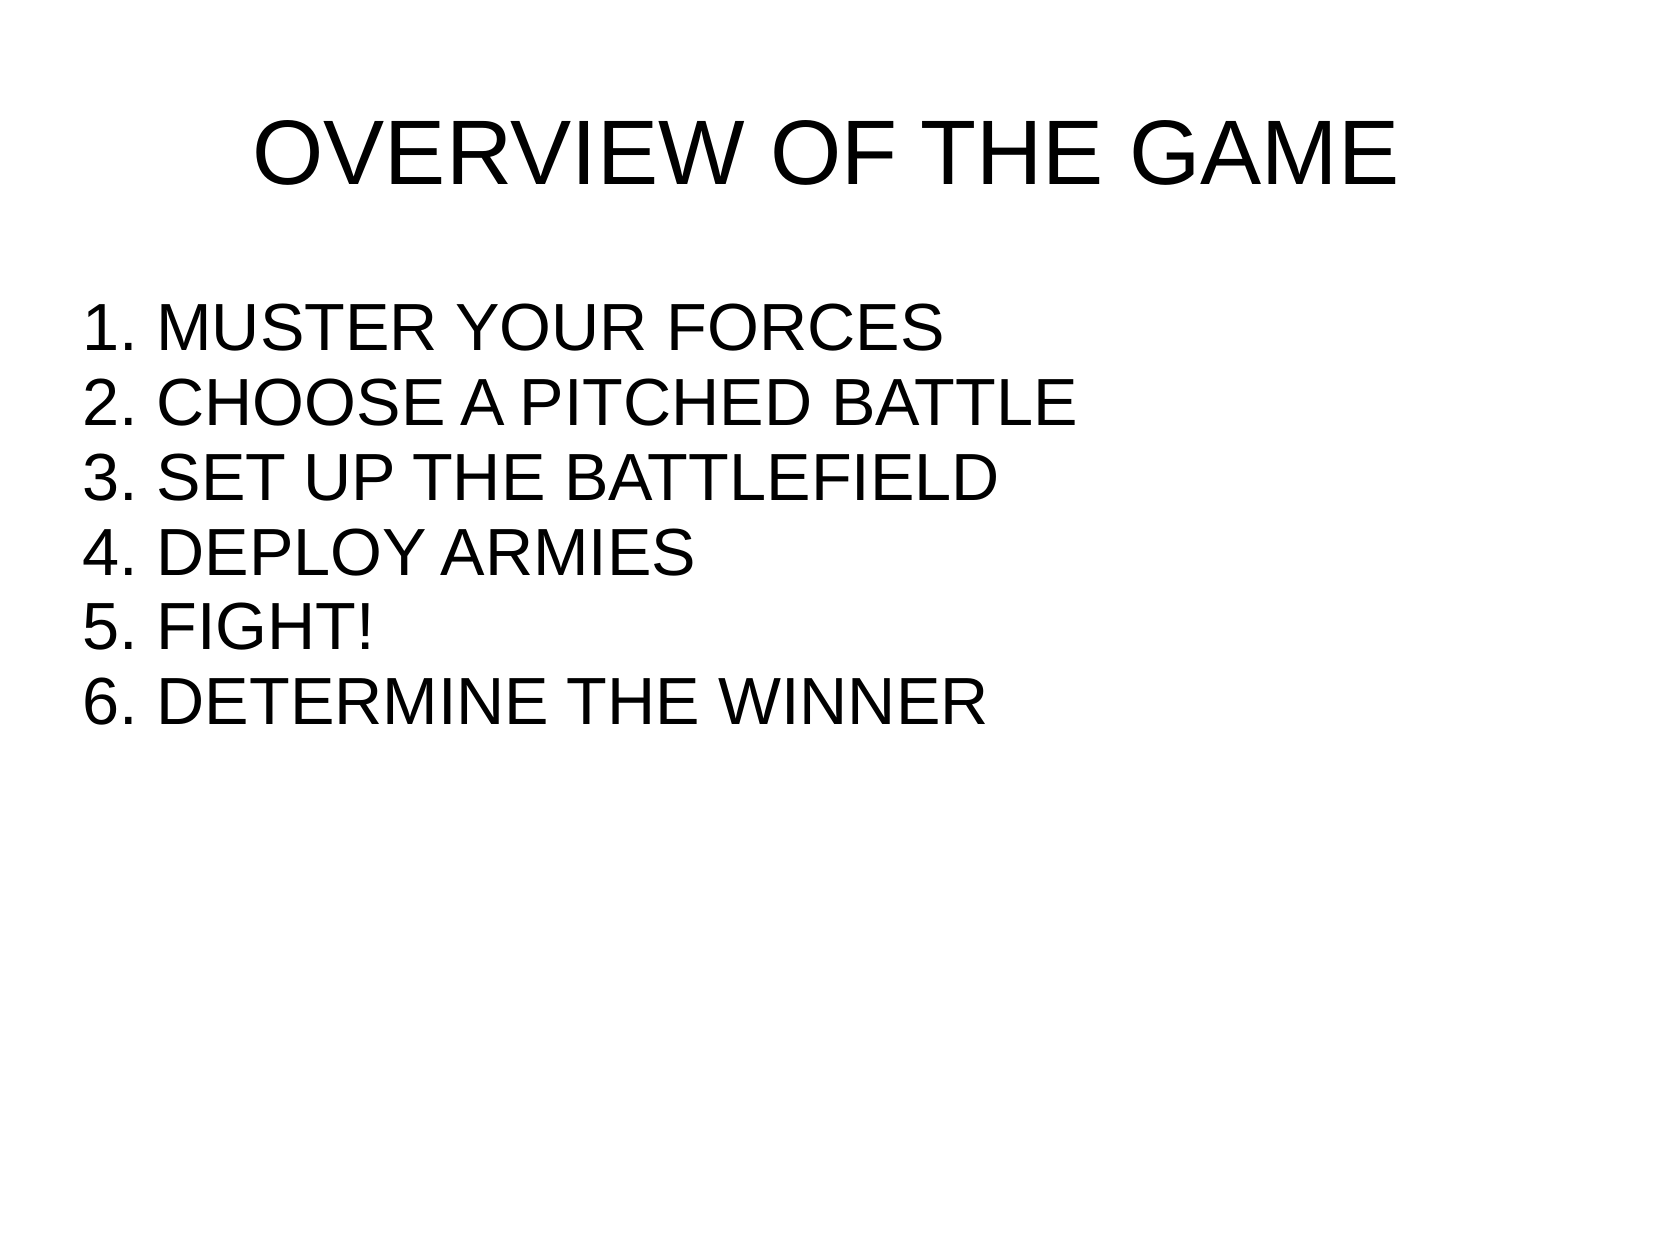

# OVERVIEW OF THE GAME
1. MUSTER YOUR FORCES
2. CHOOSE A PITCHED BATTLE
3. SET UP THE BATTLEFIELD
4. DEPLOY ARMIES
5. FIGHT!
6. DETERMINE THE WINNER